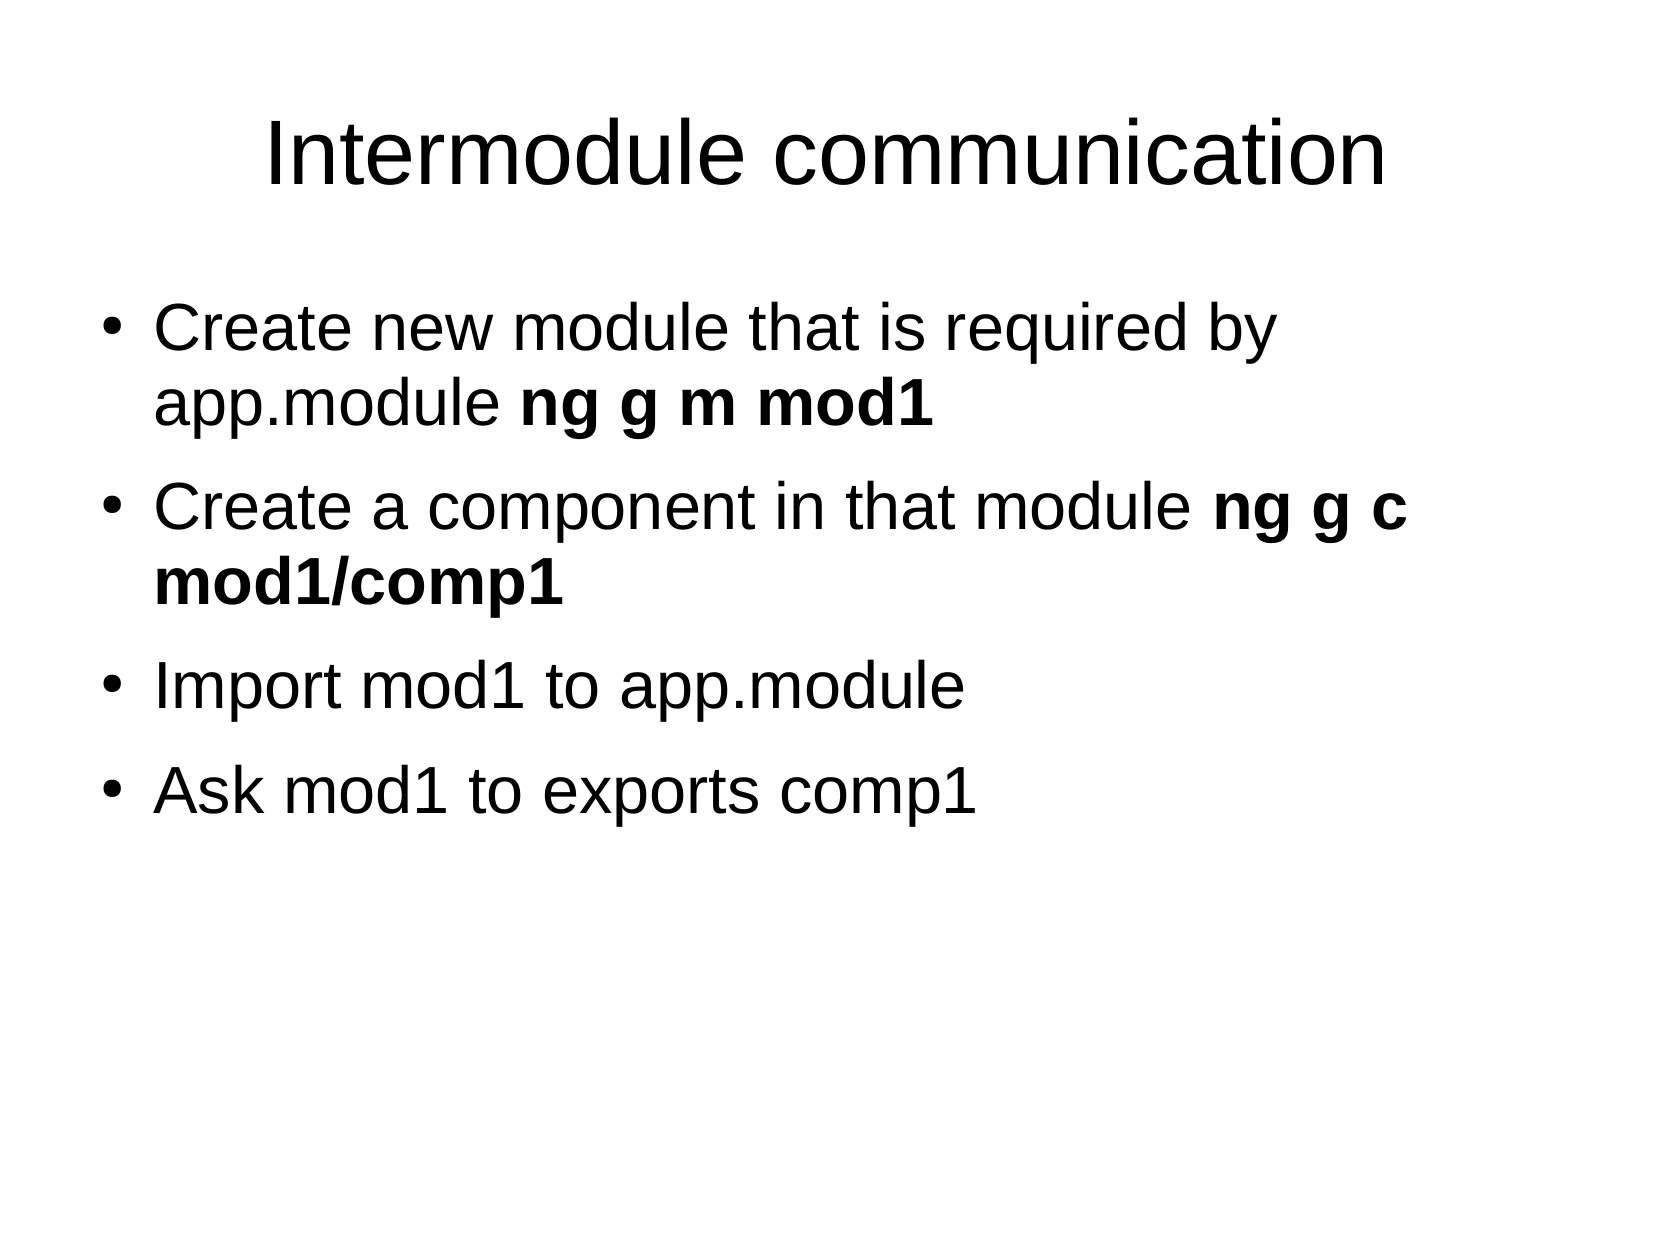

# Intermodule communication
Create new module that is required by app.module ng g m mod1
Create a component in that module ng g c mod1/comp1
Import mod1 to app.module
Ask mod1 to exports comp1